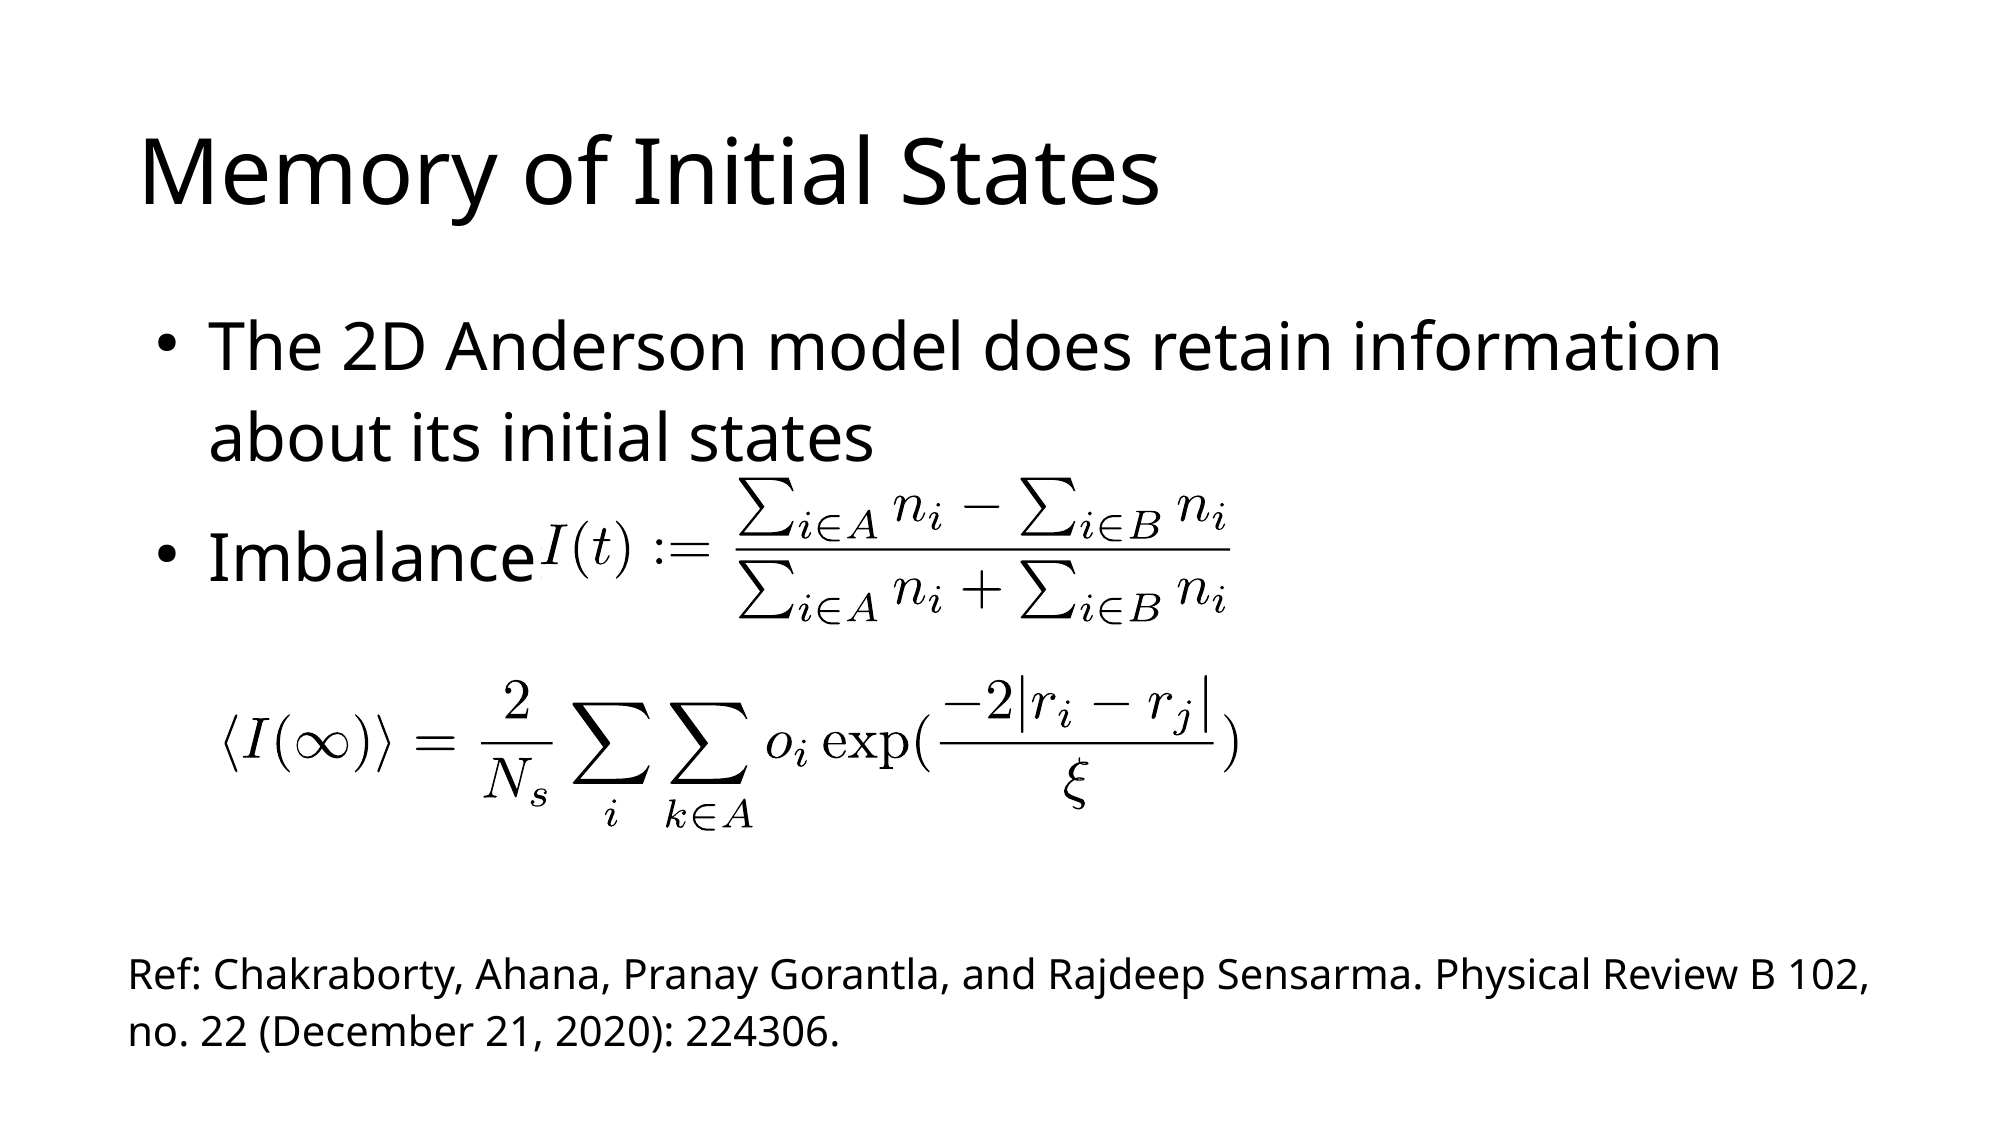

# Memory of Initial States
The 2D Anderson model does retain information about its initial states
Imbalance:
Ref: Chakraborty, Ahana, Pranay Gorantla, and Rajdeep Sensarma. Physical Review B 102, no. 22 (December 21, 2020): 224306.